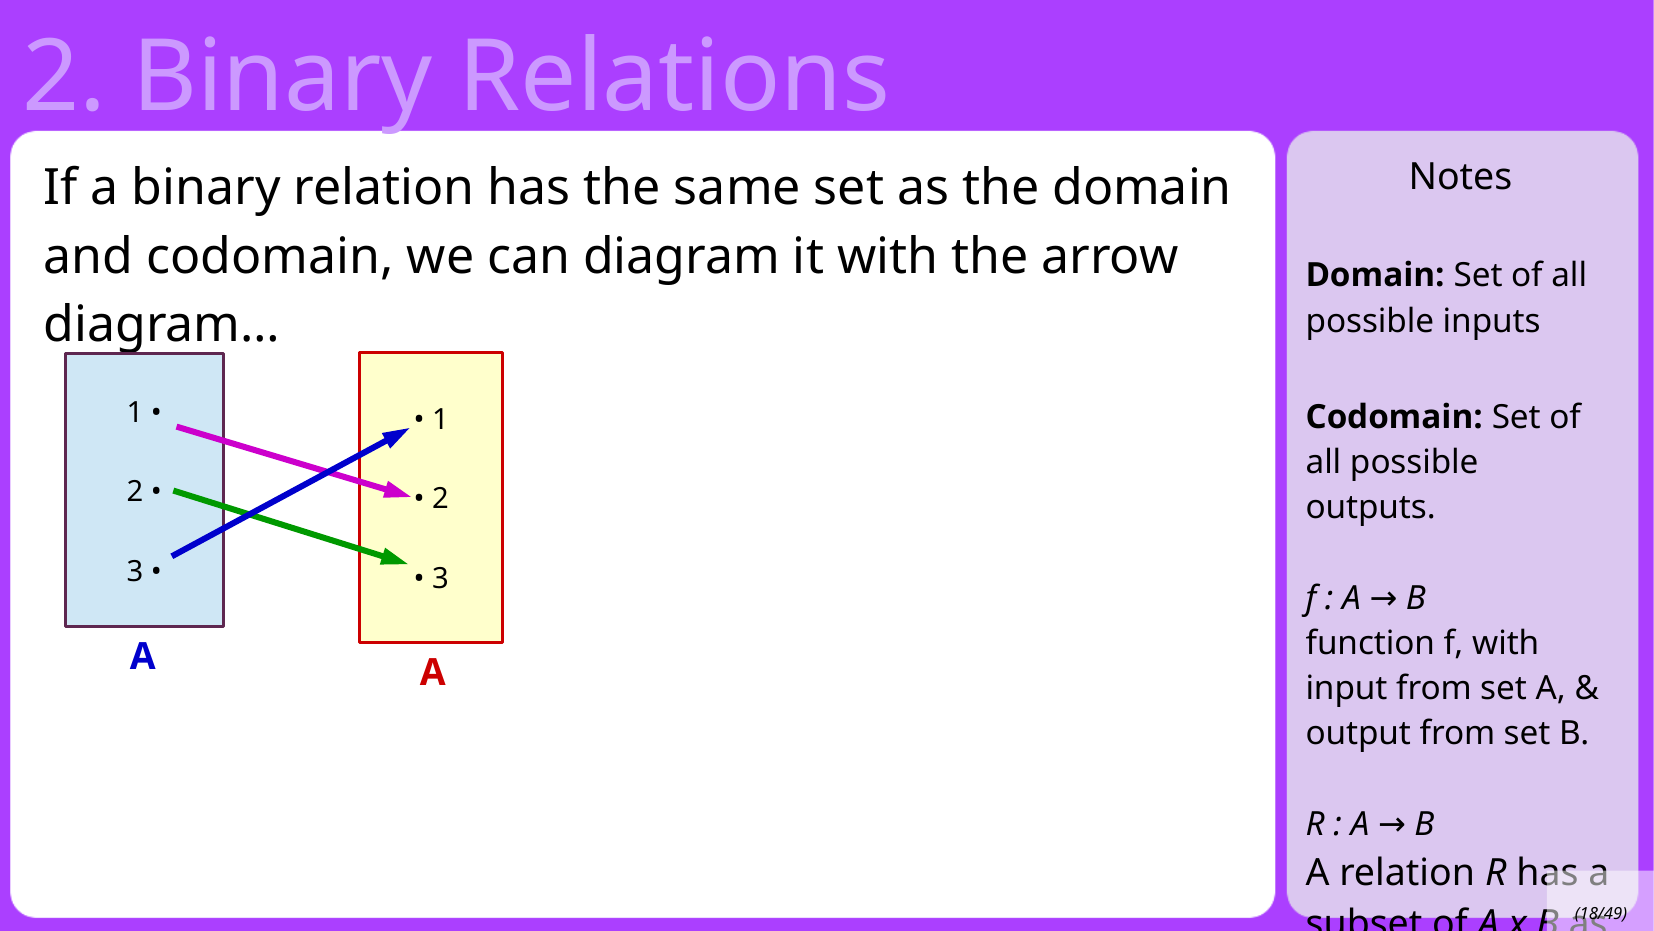

# 2. Binary Relations
Notes
Domain: Set of all possible inputs
Codomain: Set of all possible outputs.
f : A → B
function f, with
input from set A, &
output from set B.
R : A → B
A relation R has a subset of A x B as its rule.
If a binary relation has the same set as the domain and codomain, we can diagram it with the arrow diagram…
• 1
• 2
• 3
1 •
2 •
3 •
A
A